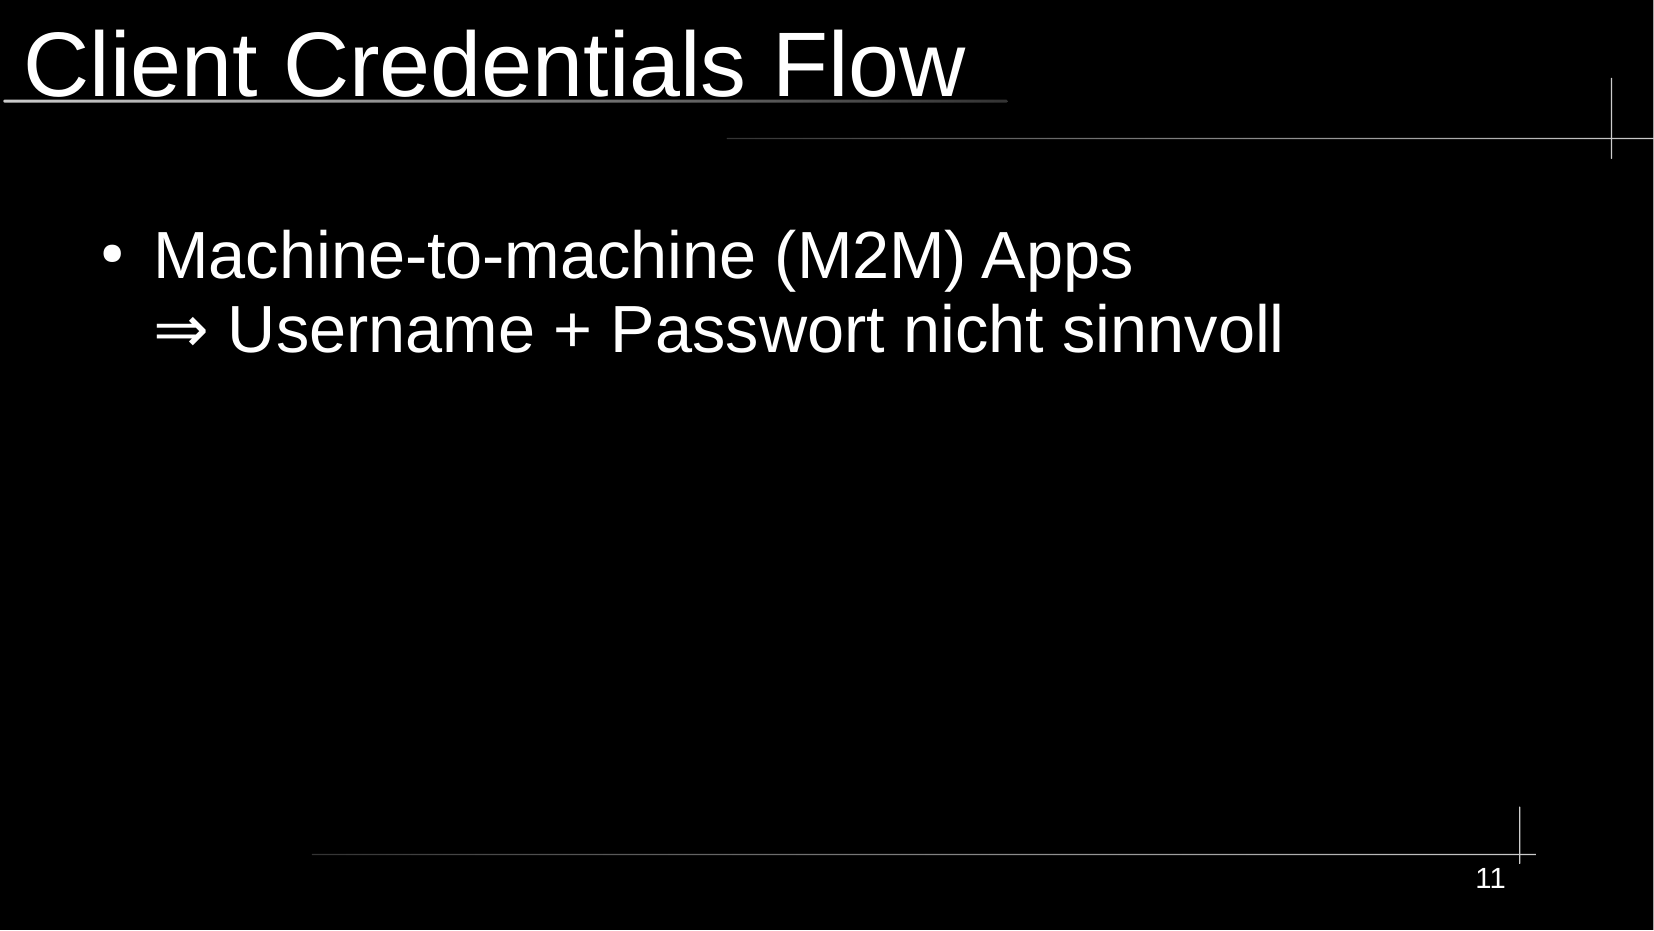

# Client Credentials Flow
Machine-to-machine (M2M) Apps
⇒ Username + Passwort nicht sinnvoll
11